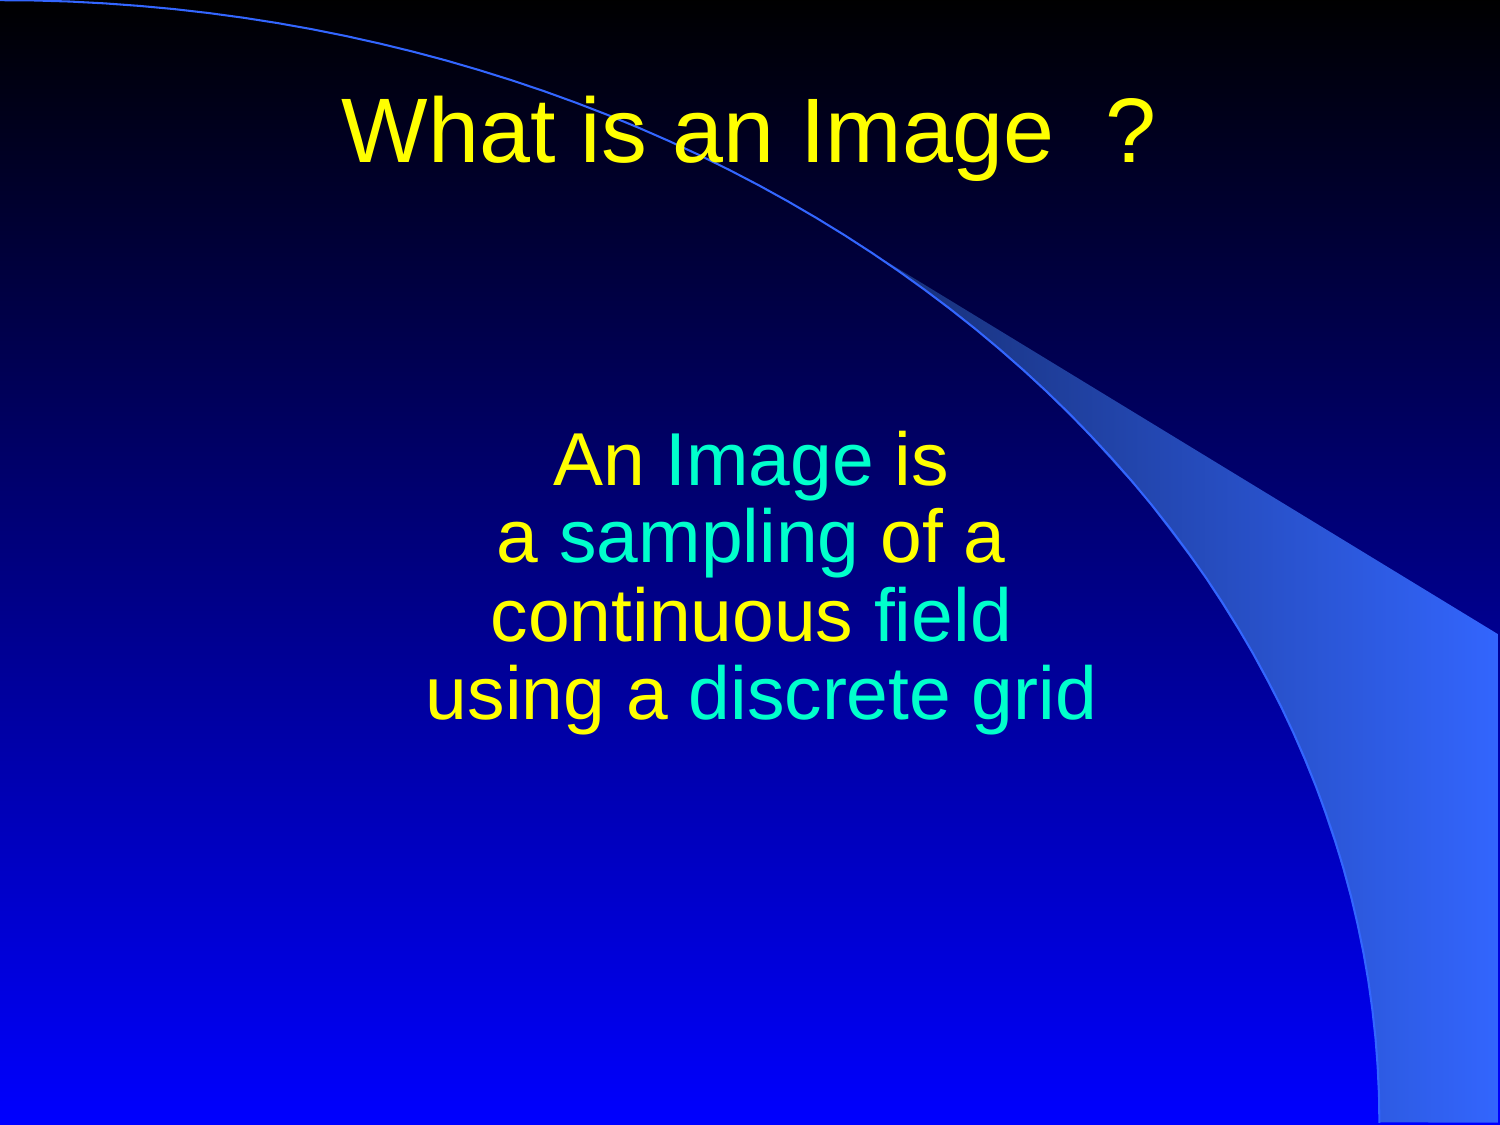

# What is an Image ?
An Image is
a sampling of a
continuous field
using a discrete grid